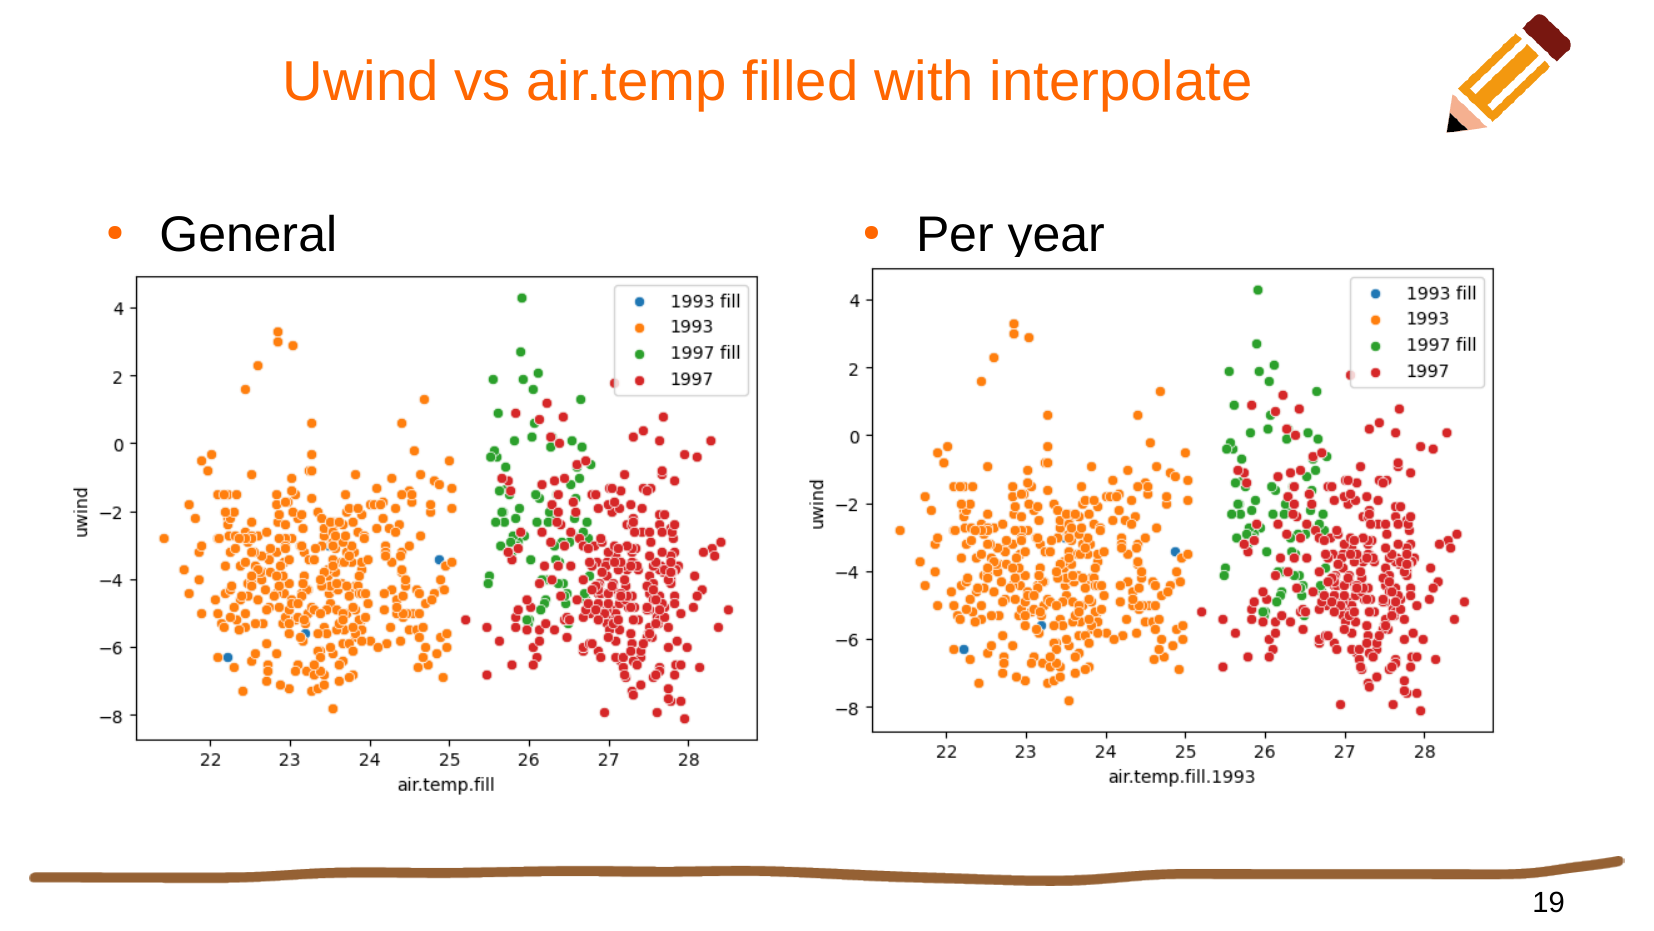

# Uwind vs air.temp filled with interpolate
General
Per year
19